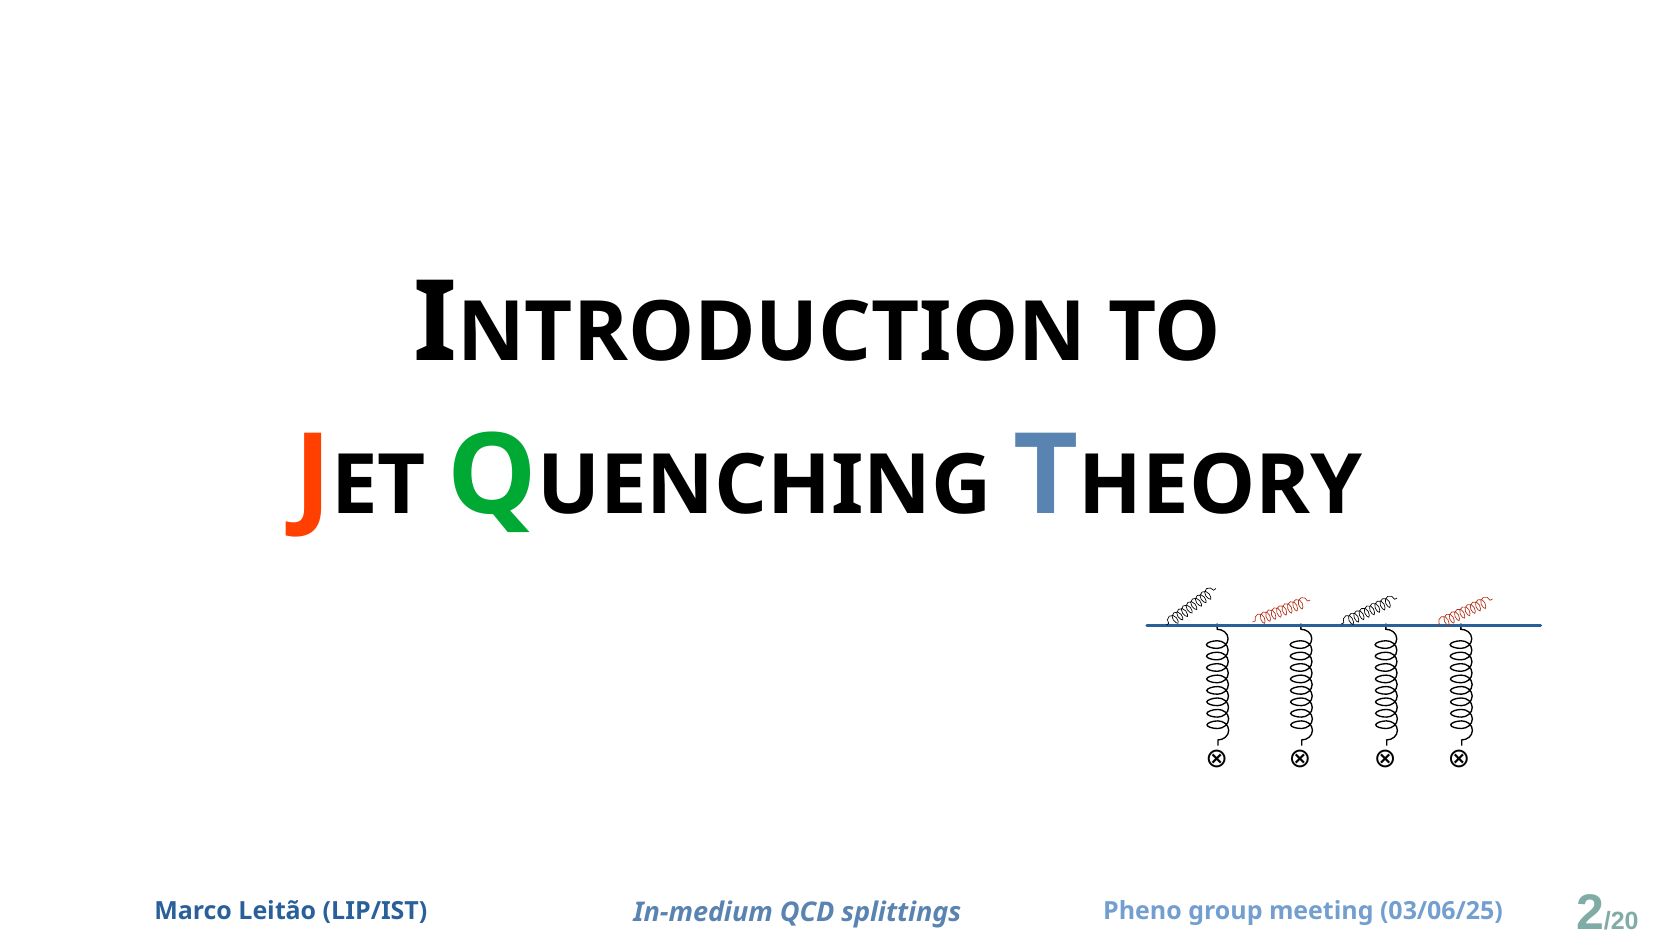

INTRODUCTION TO
JET QUENCHING THEORY
⊗
⊗
⊗
⊗
2/20
Marco Leitão (LIP/IST)
Pheno group meeting (03/06/25)
In-medium QCD splittings